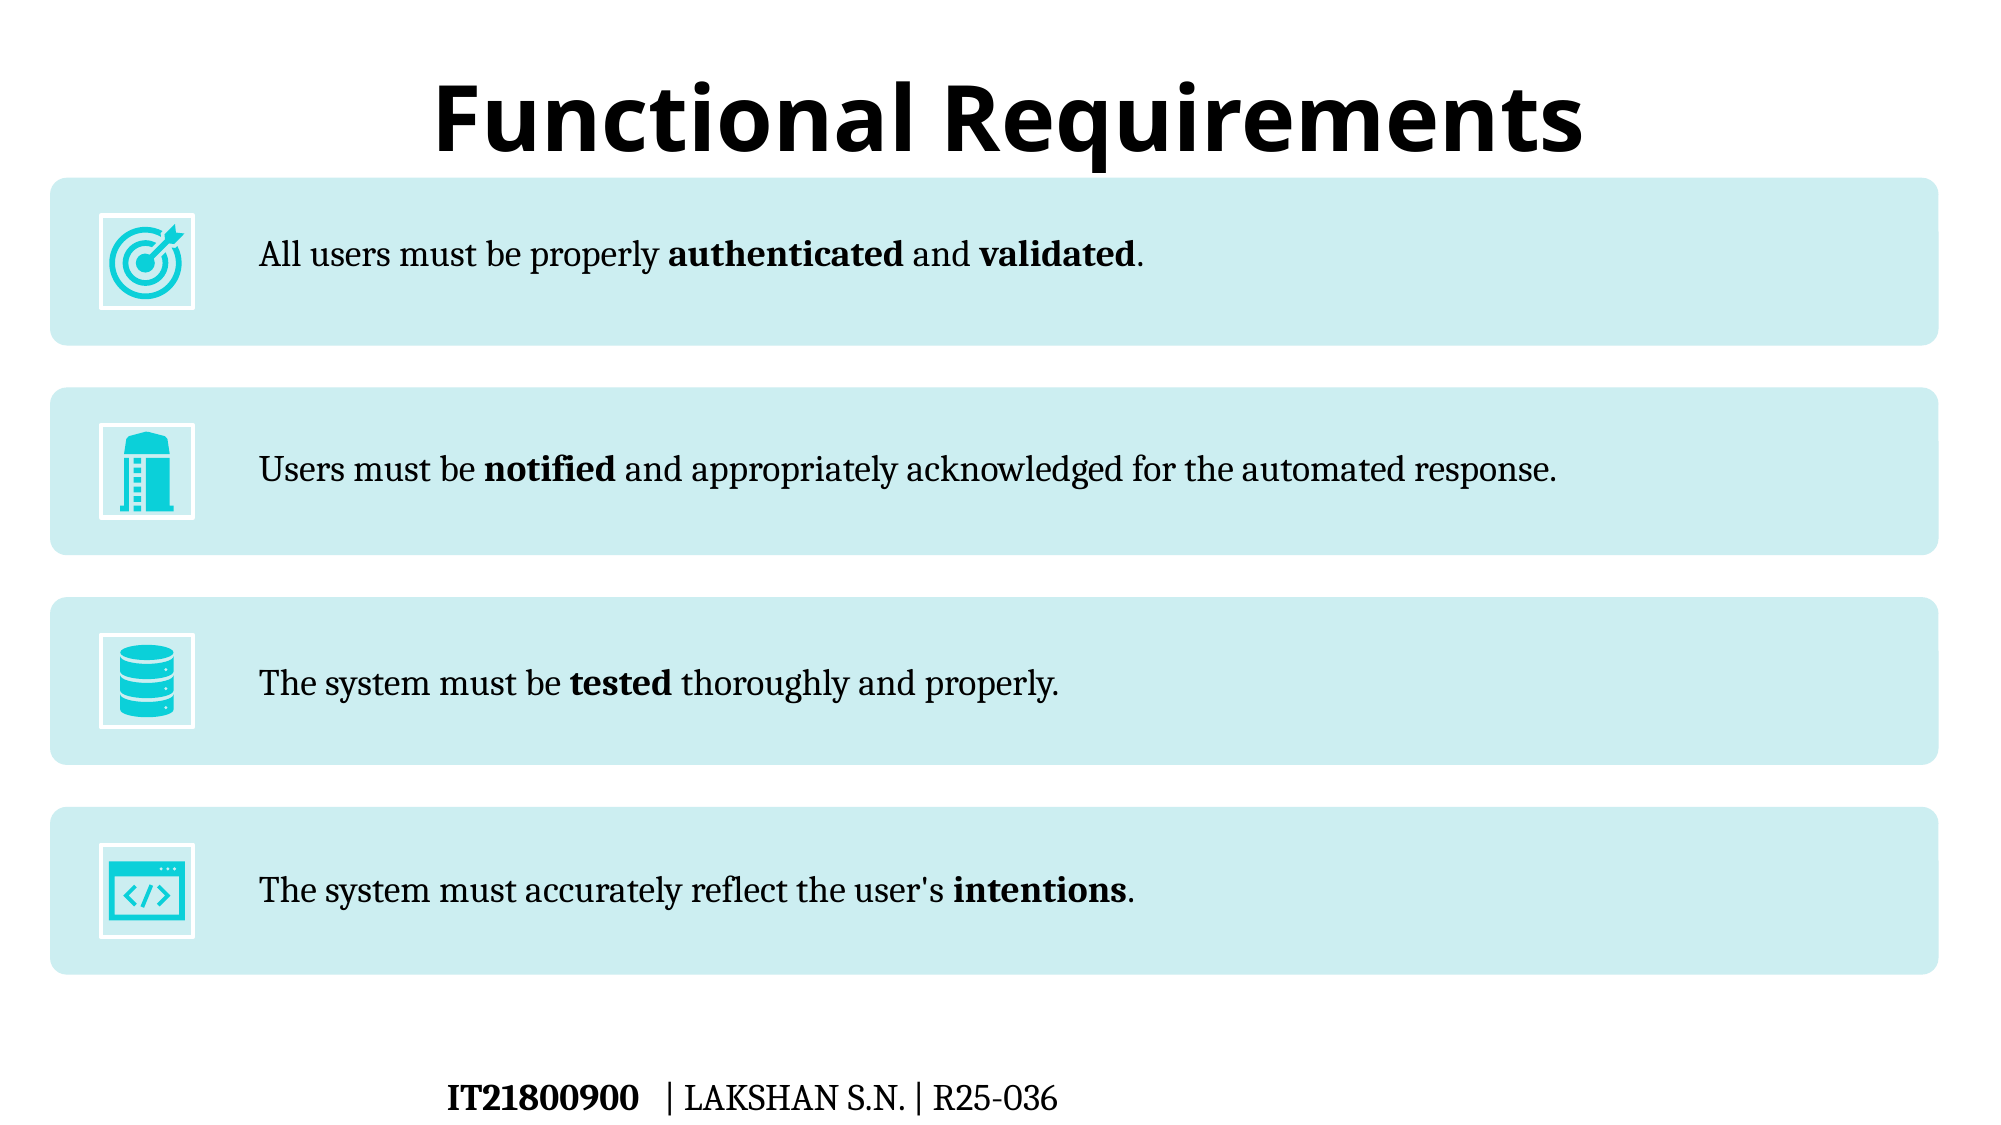

# Functional Requirements
All users must be properly authenticated and validated.
Users must be notified and appropriately acknowledged for the automated response.
The system must be tested thoroughly and properly.
The system must accurately reflect the user's intentions.
IT21800900 | LAKSHAN S.N. | R25-036